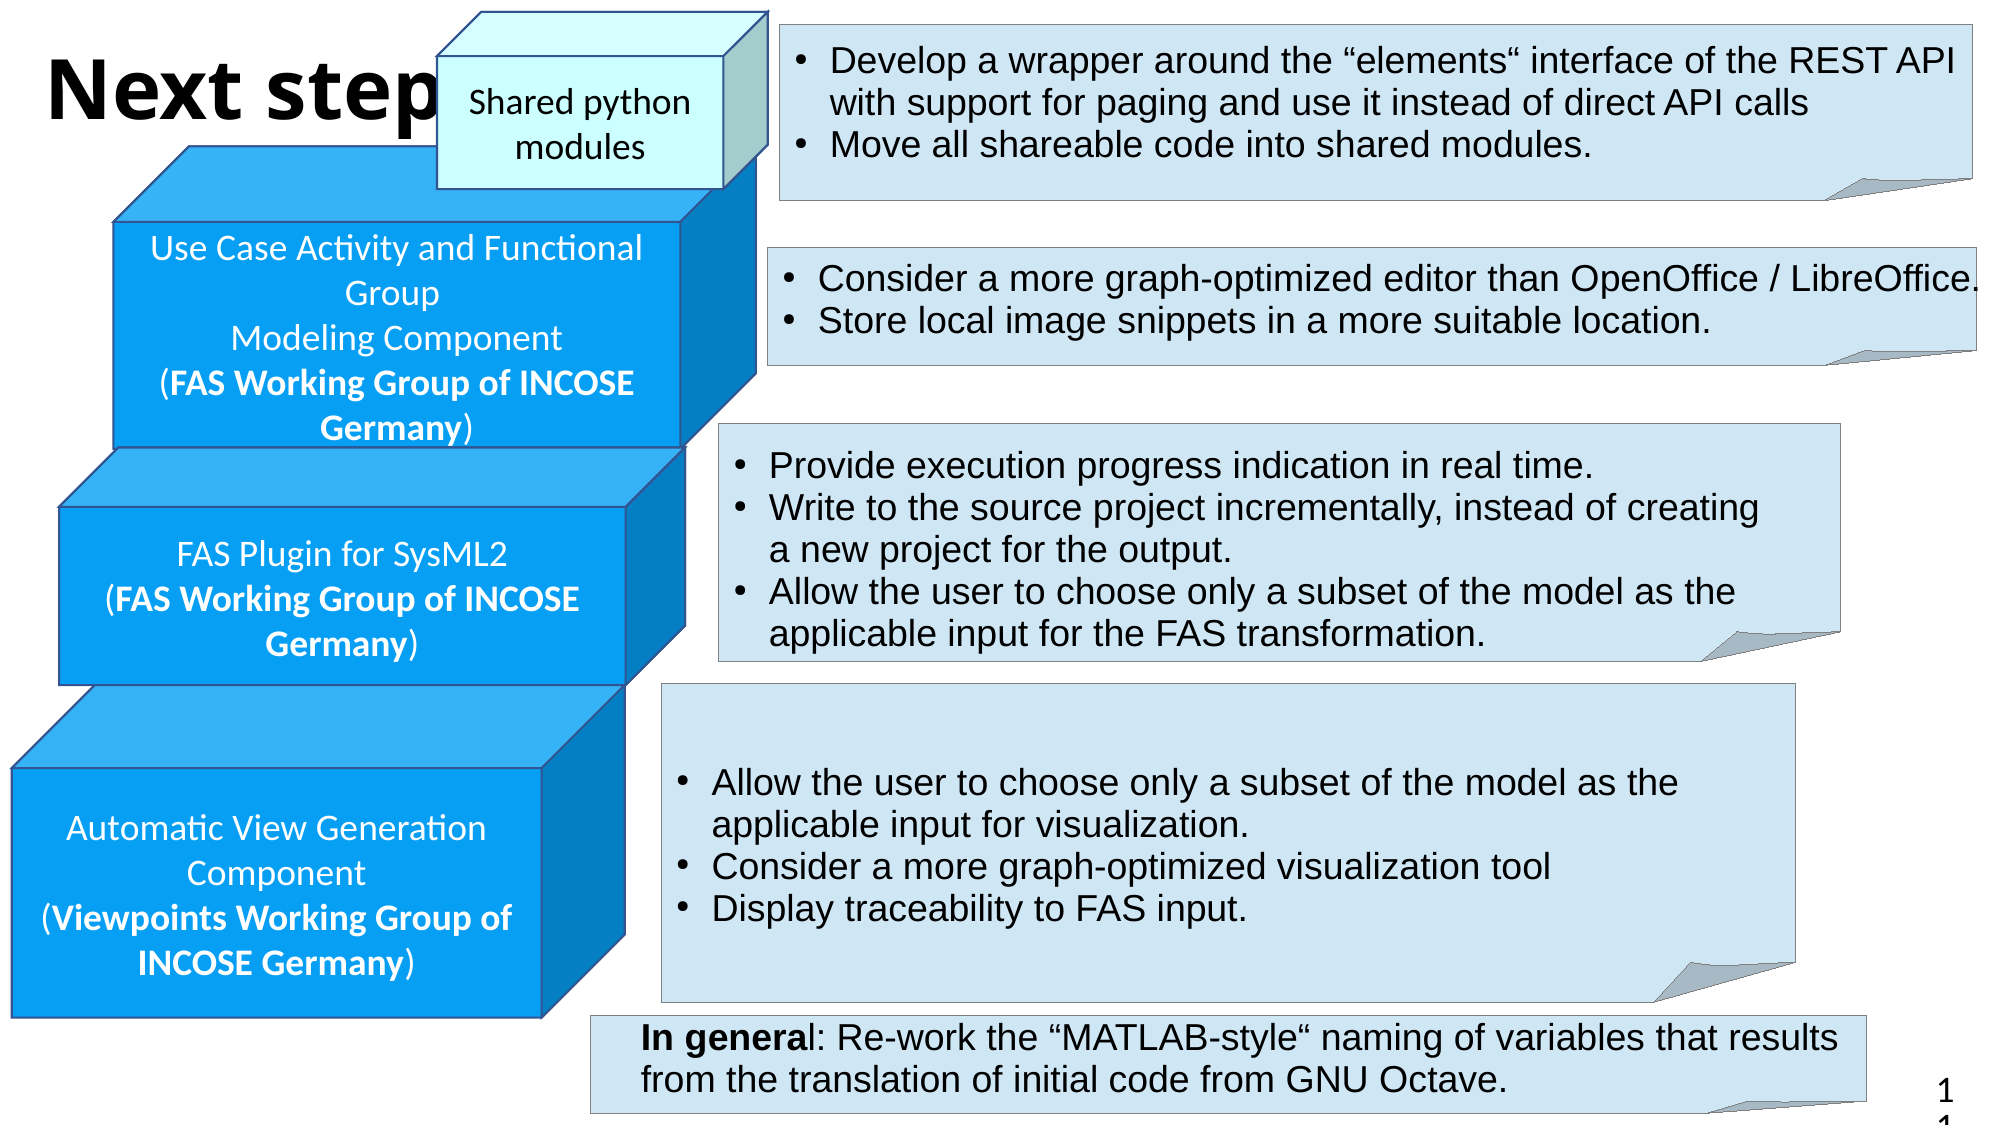

Shared python modules
Develop a wrapper around the “elements“ interface of the REST API
with support for paging and use it instead of direct API calls
Move all shareable code into shared modules.
# Next steps
Use Case Activity and Functional Group
Modeling Component
(FAS Working Group of INCOSE Germany)
Consider a more graph-optimized editor than OpenOffice / LibreOffice.
Store local image snippets in a more suitable location.
Provide execution progress indication in real time.
Write to the source project incrementally, instead of creating
a new project for the output.
Allow the user to choose only a subset of the model as the
applicable input for the FAS transformation.
FAS Plugin for SysML2
(FAS Working Group of INCOSE Germany)
Allow the user to choose only a subset of the model as the
applicable input for visualization.
Consider a more graph-optimized visualization tool
Display traceability to FAS input.
Automatic View Generation Component
(Viewpoints Working Group of INCOSE Germany)
In general: Re-work the “MATLAB-style“ naming of variables that results
from the translation of initial code from GNU Octave.